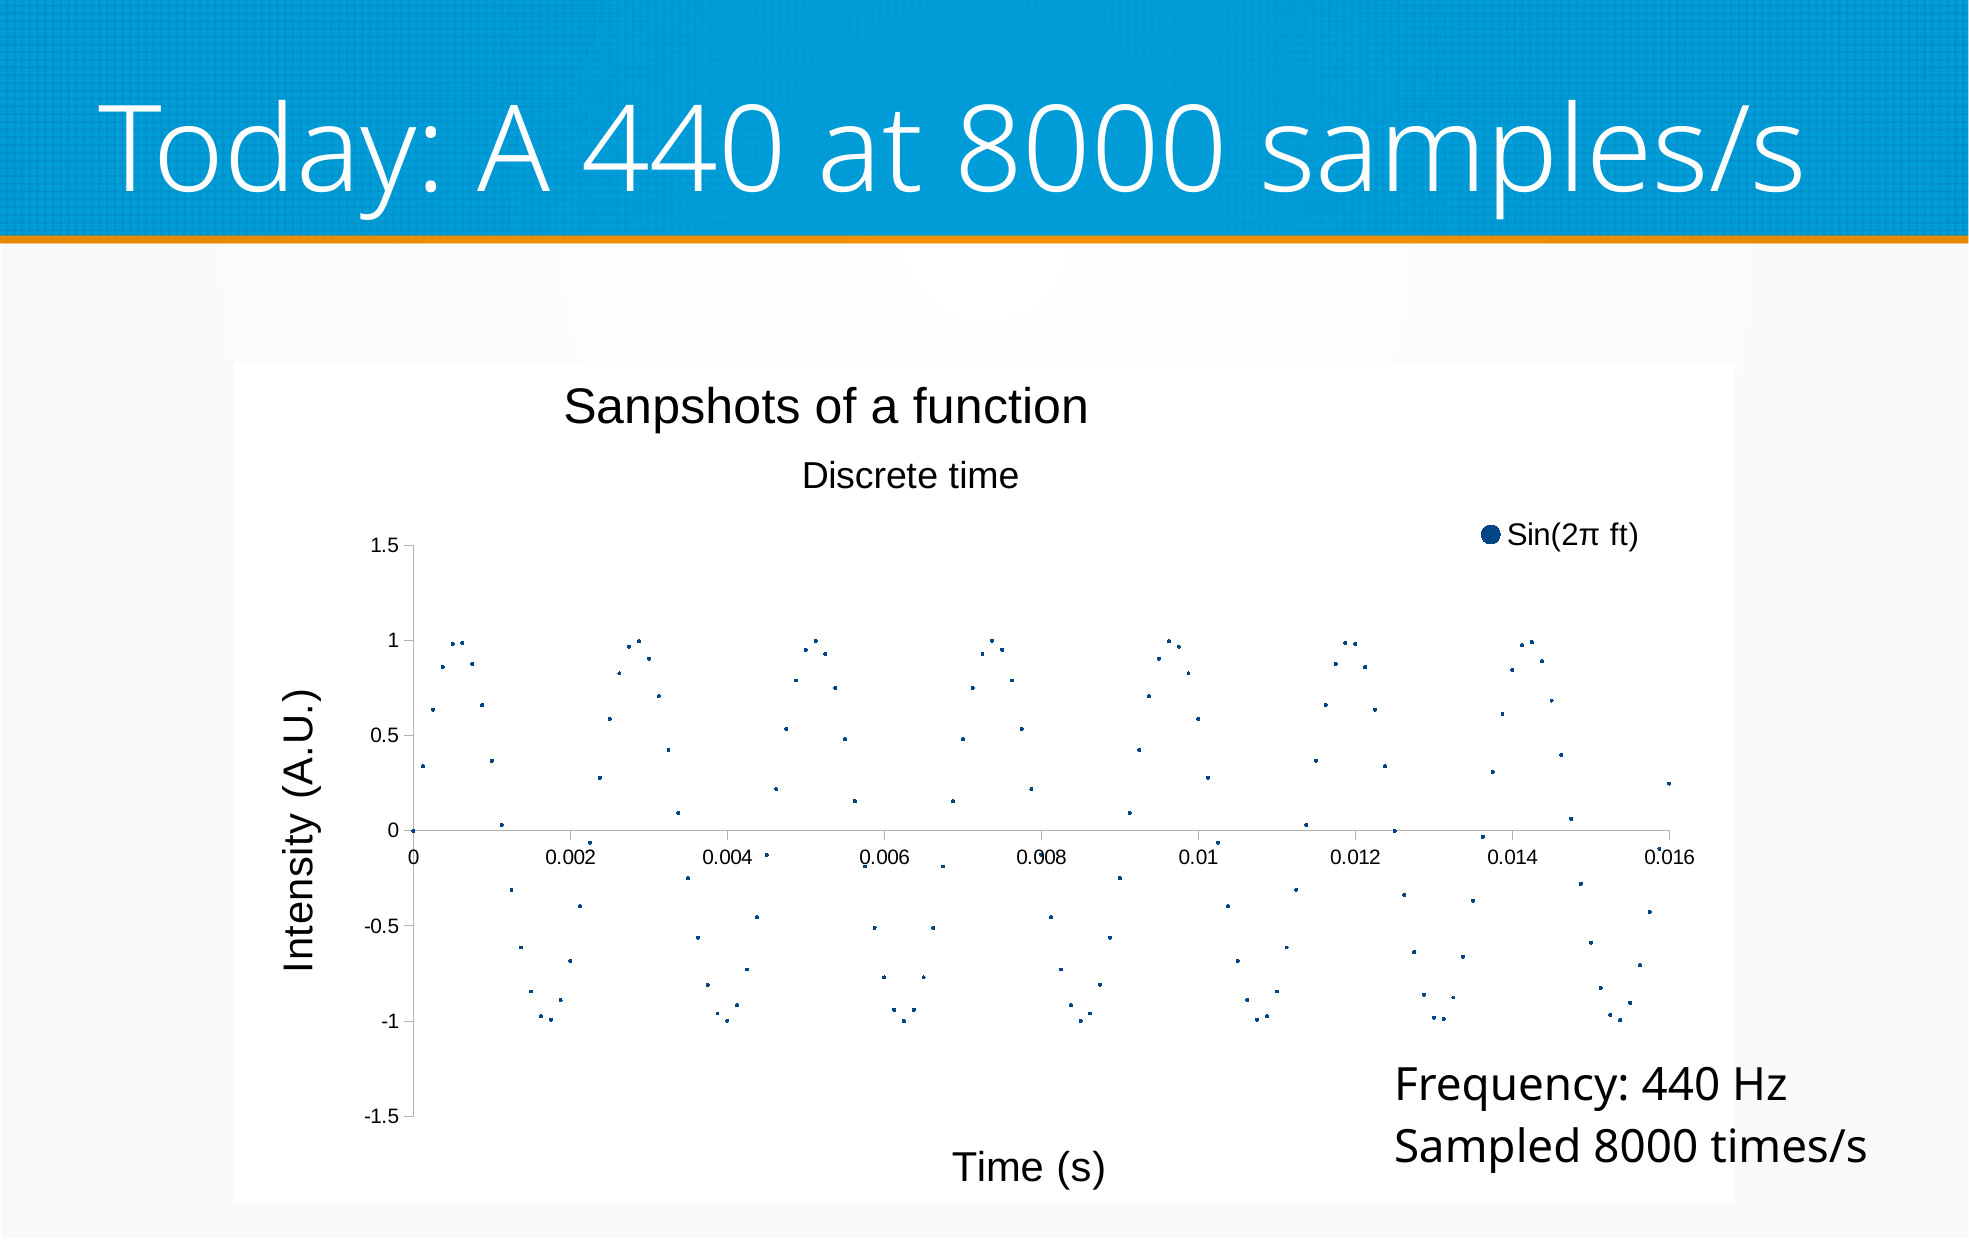

# Today: A 440 at 8000 samples/s
### Chart: Sanpshots of a function
Discrete time
| Category | Sin(2π ft) |
|---|---|Frequency: 440 Hz
Sampled 8000 times/s